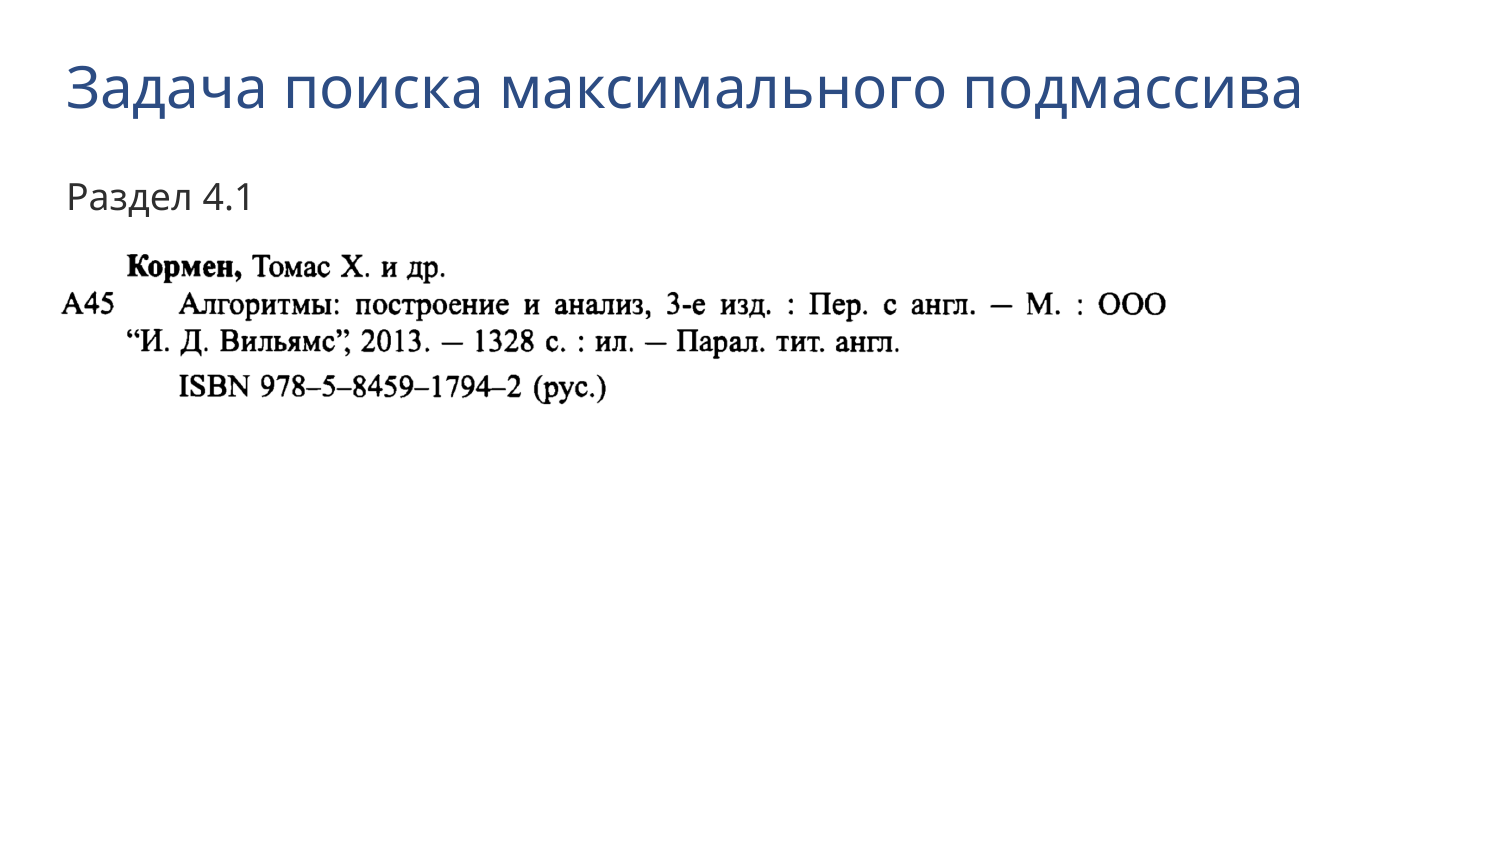

# Задача поиска максимального подмассива
Раздел 4.1